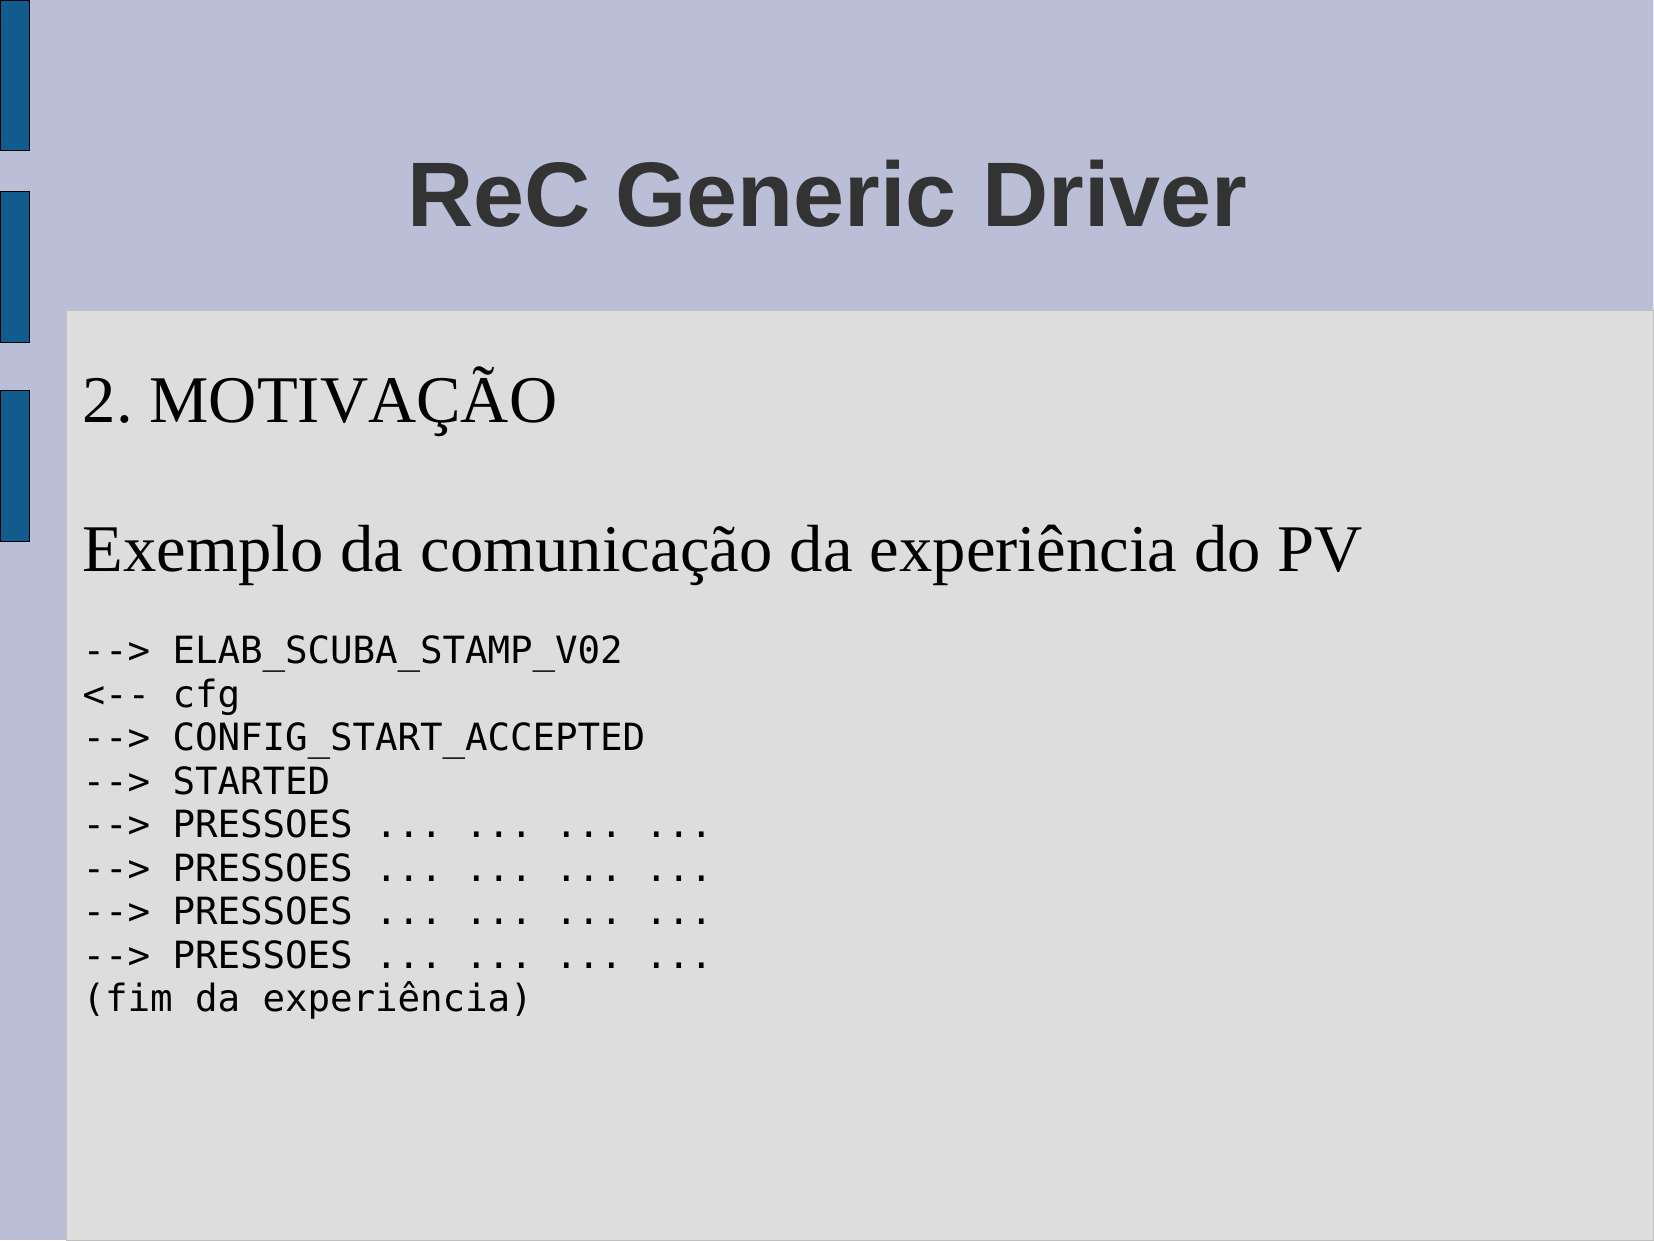

# ReC Generic Driver
2. MOTIVAÇÃO
Exemplo da comunicação da experiência do PV
--> ELAB_SCUBA_STAMP_V02
<-- cfg
--> CONFIG_START_ACCEPTED
--> STARTED
--> PRESSOES ... ... ... ...
--> PRESSOES ... ... ... ...
--> PRESSOES ... ... ... ...
--> PRESSOES ... ... ... ...
(fim da experiência)